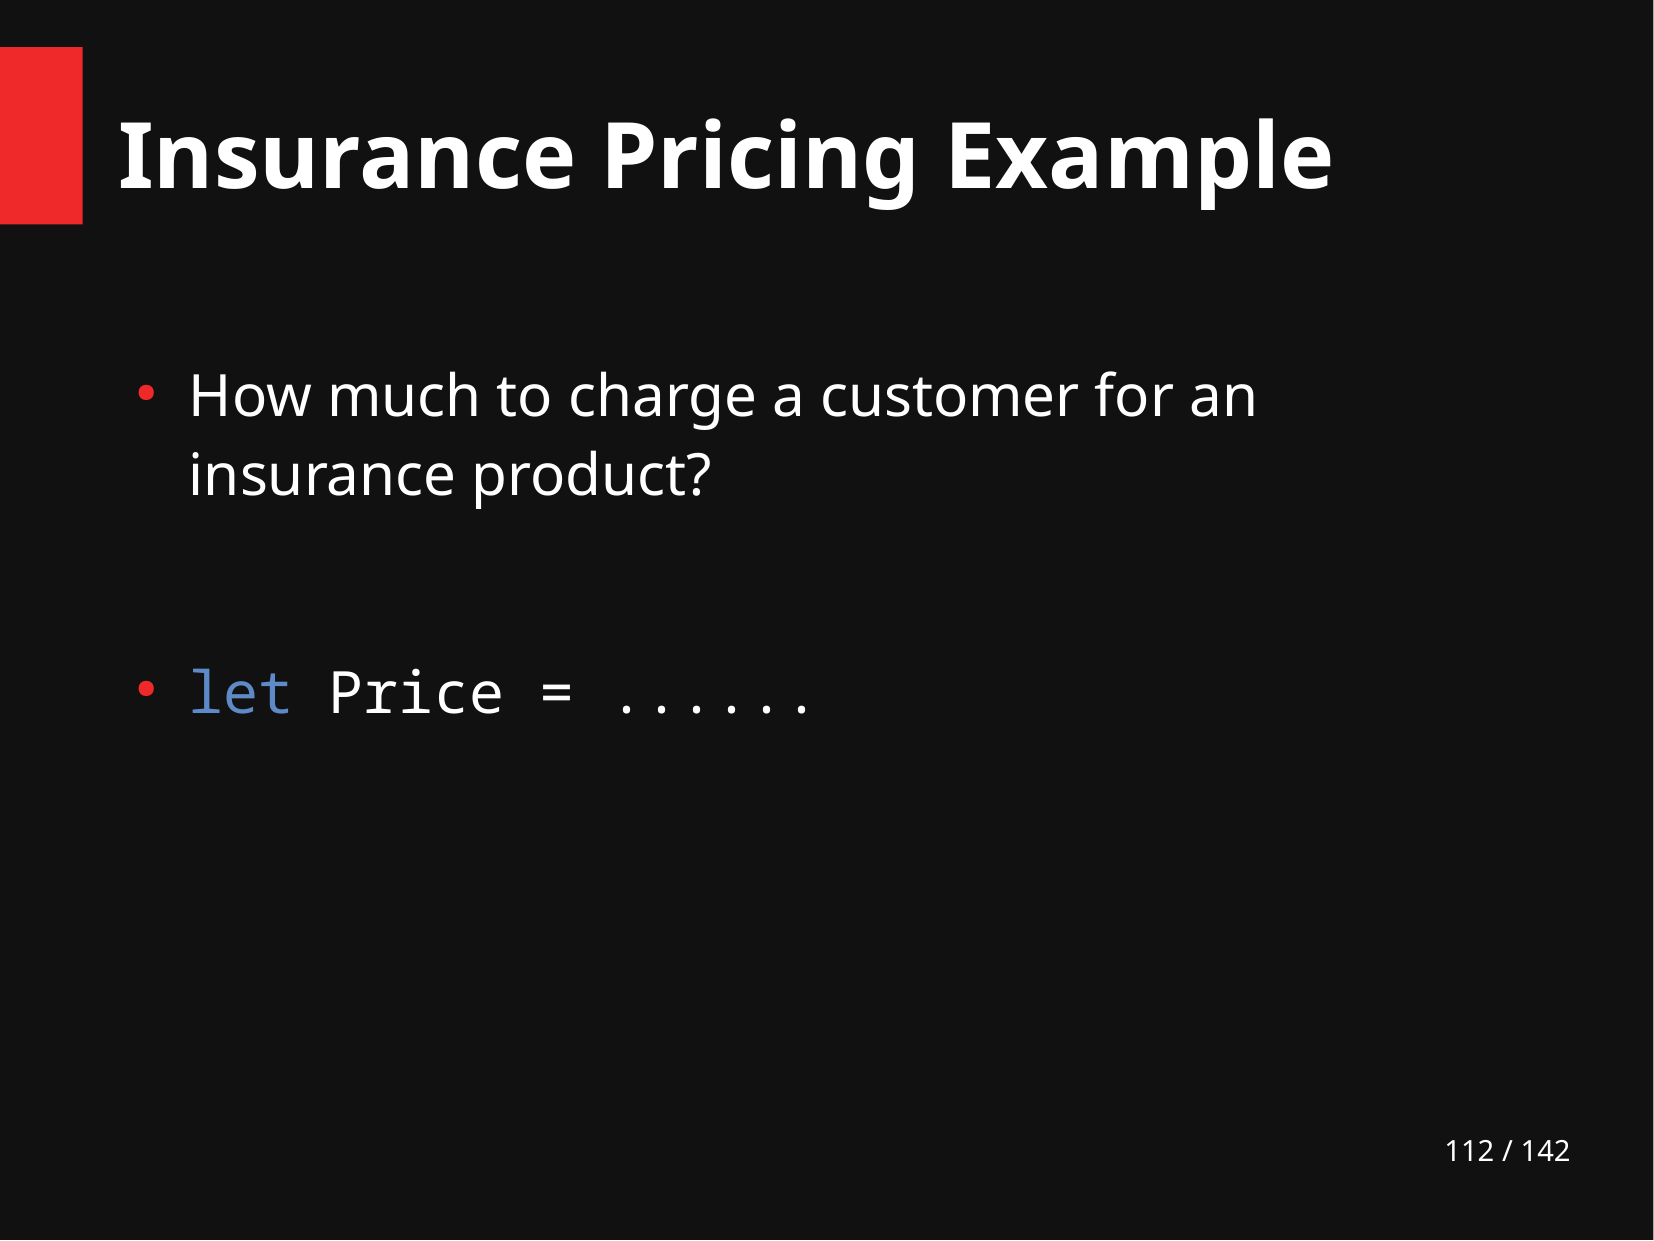

# Insurance Pricing Example
How much to charge a customer for an insurance product?
let Price = ......
112